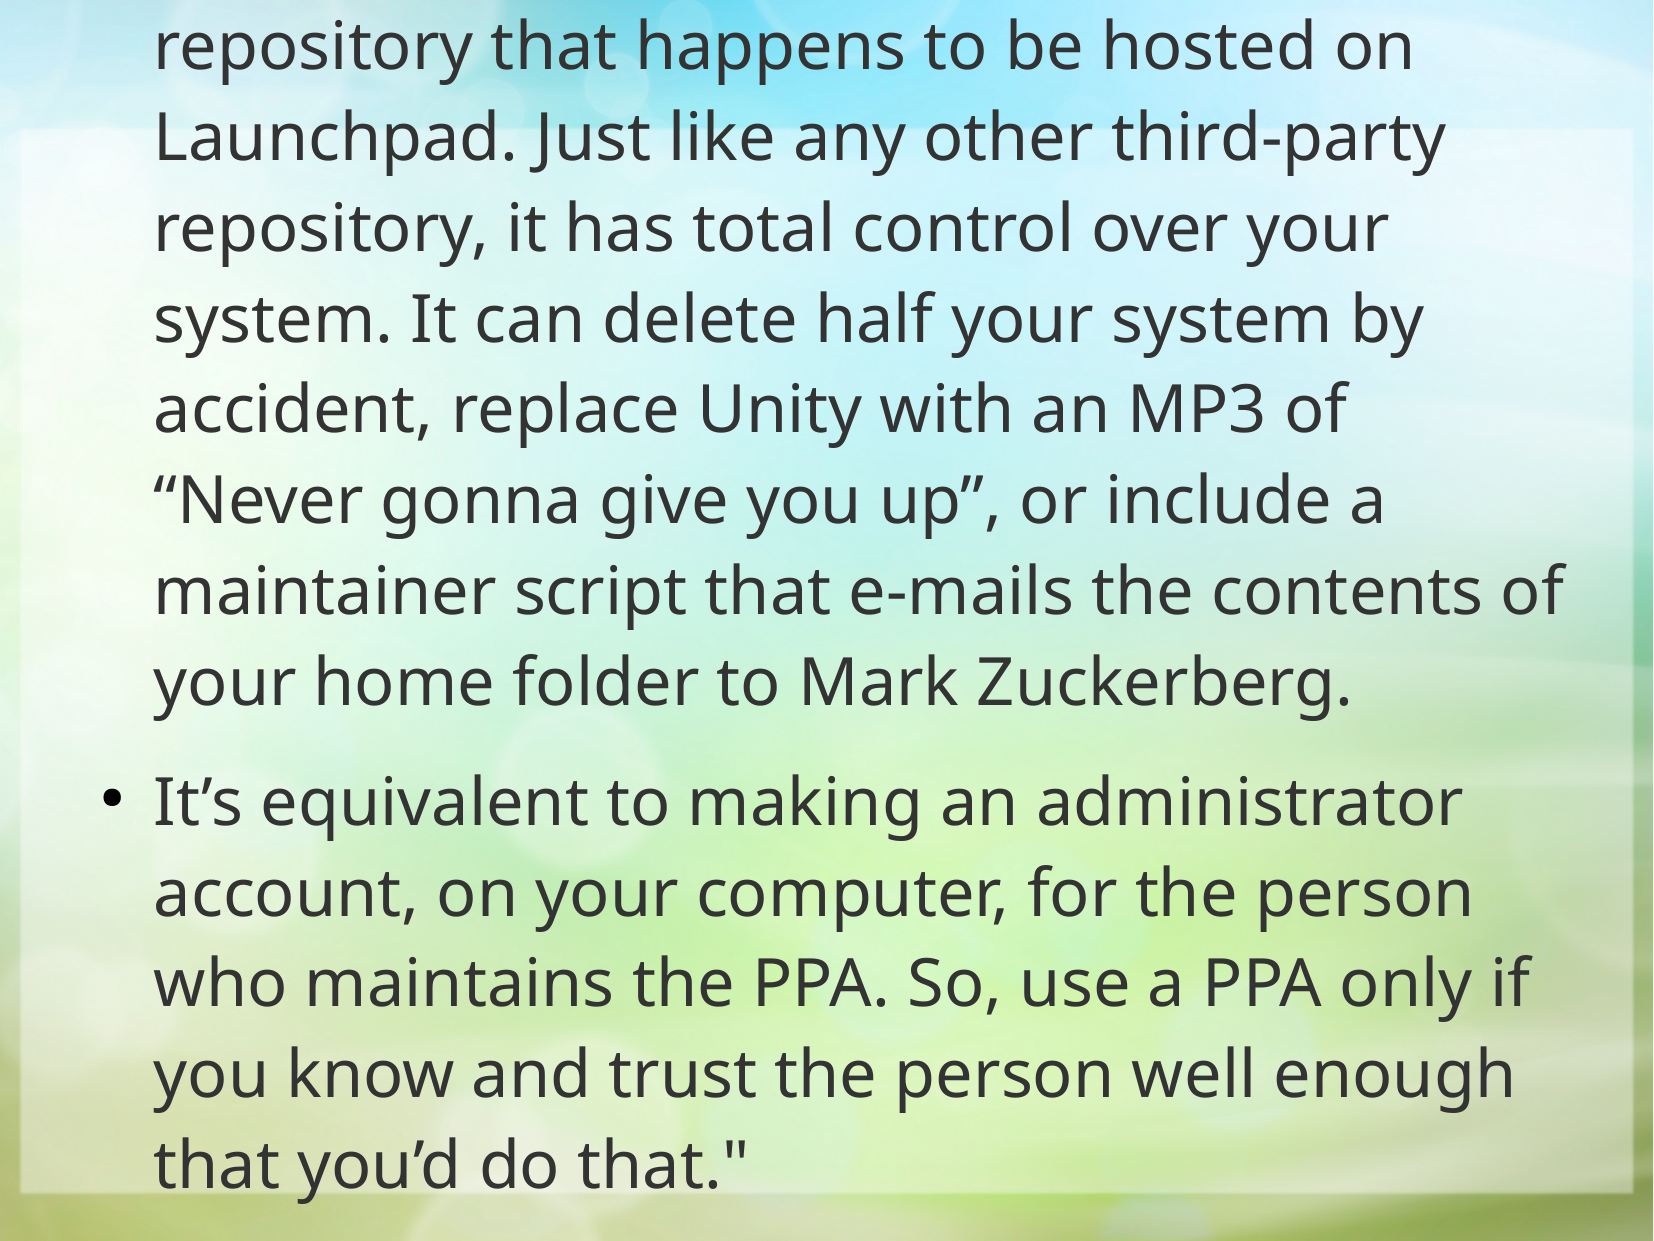

# "A PPA is just a third-party software repository that happens to be hosted on Launchpad. Just like any other third-party repository, it has total control over your system. It can delete half your system by accident, replace Unity with an MP3 of “Never gonna give you up”, or include a maintainer script that e-mails the contents of your home folder to Mark Zuckerberg.
It’s equivalent to making an administrator account, on your computer, for the person who maintains the PPA. So, use a PPA only if you know and trust the person well enough that you’d do that."
- Matthew Paul Thomas